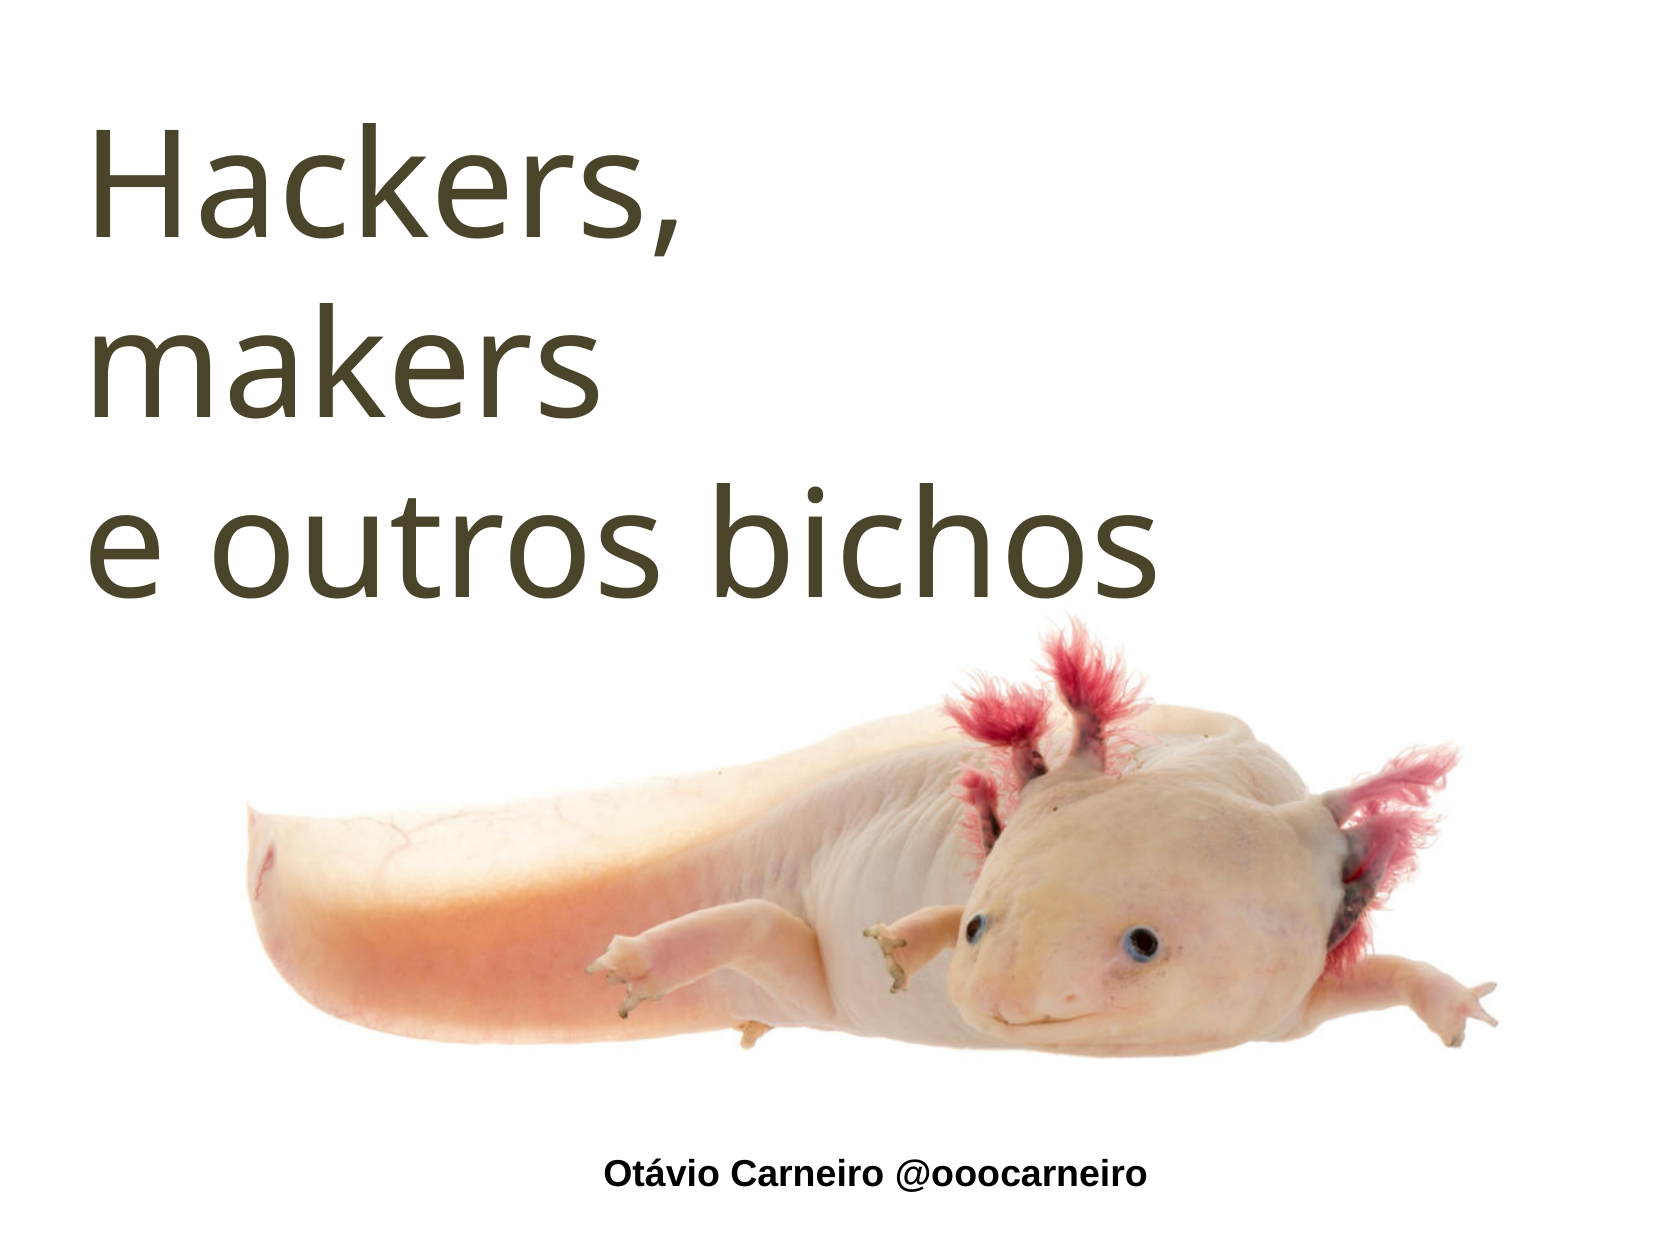

# Hackers, makers e outros bichos
Otávio Carneiro @ooocarneiro